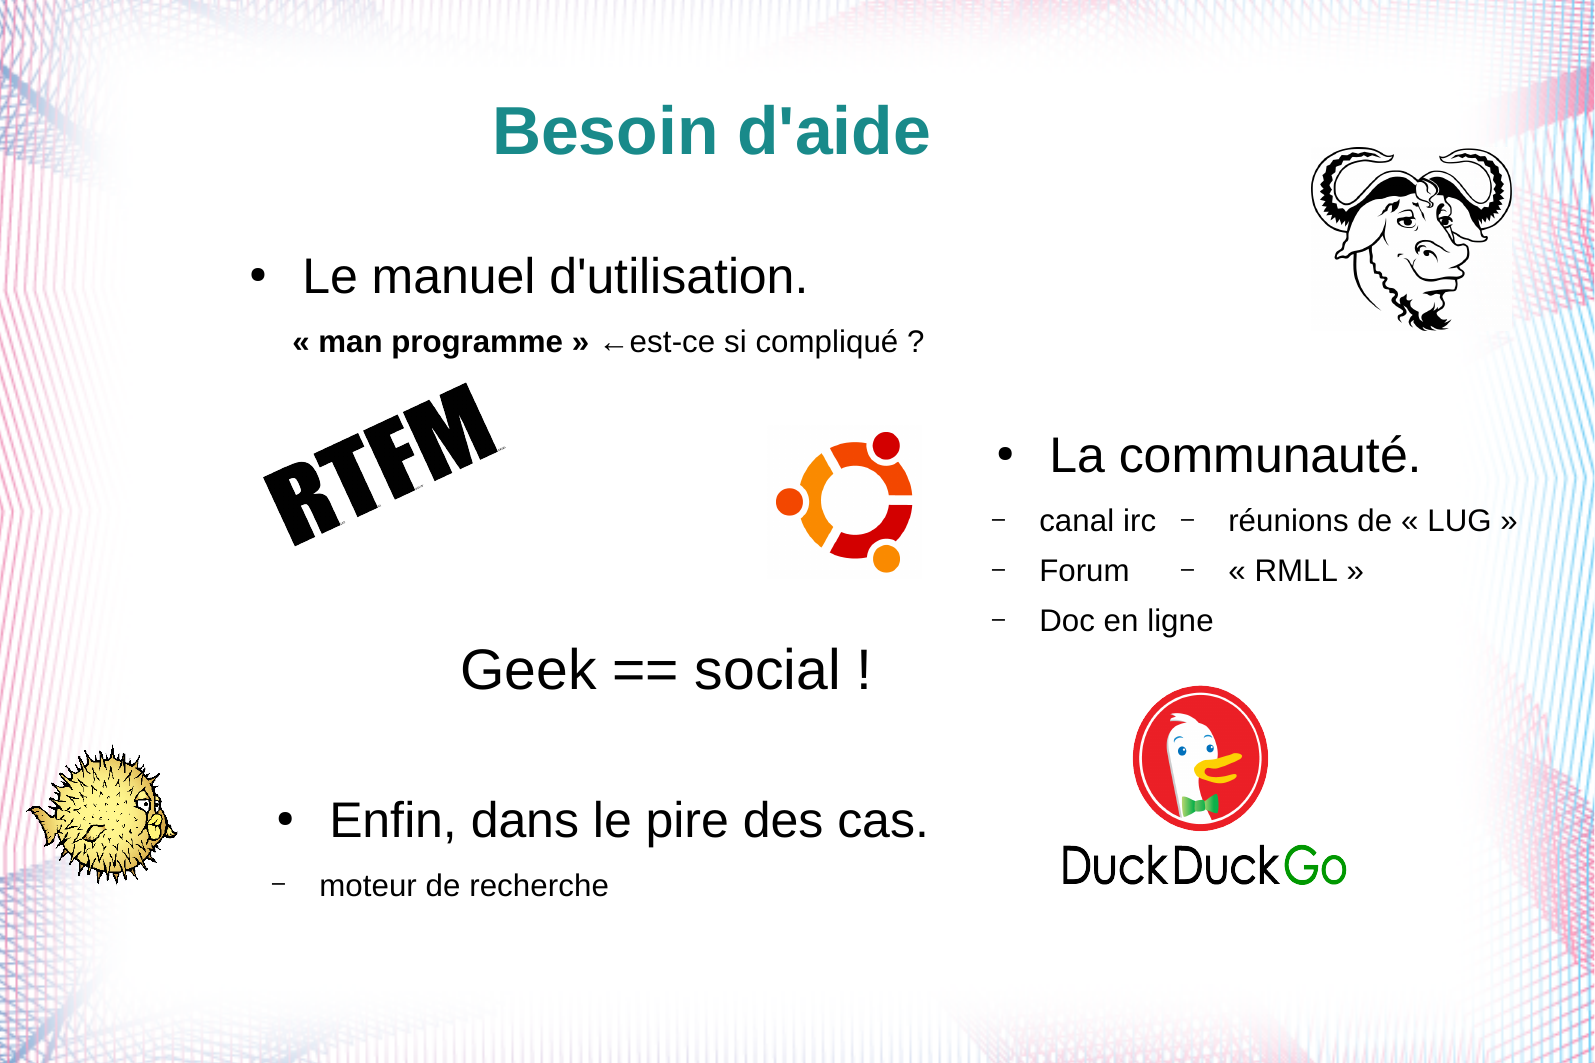

# Besoin d'aide
Le manuel d'utilisation.
« man programme » ←est-ce si compliqué ?
La communauté.
canal irc
Forum
Doc en ligne
réunions de « LUG »
« RMLL »
Geek == social !
Enfin, dans le pire des cas.
moteur de recherche